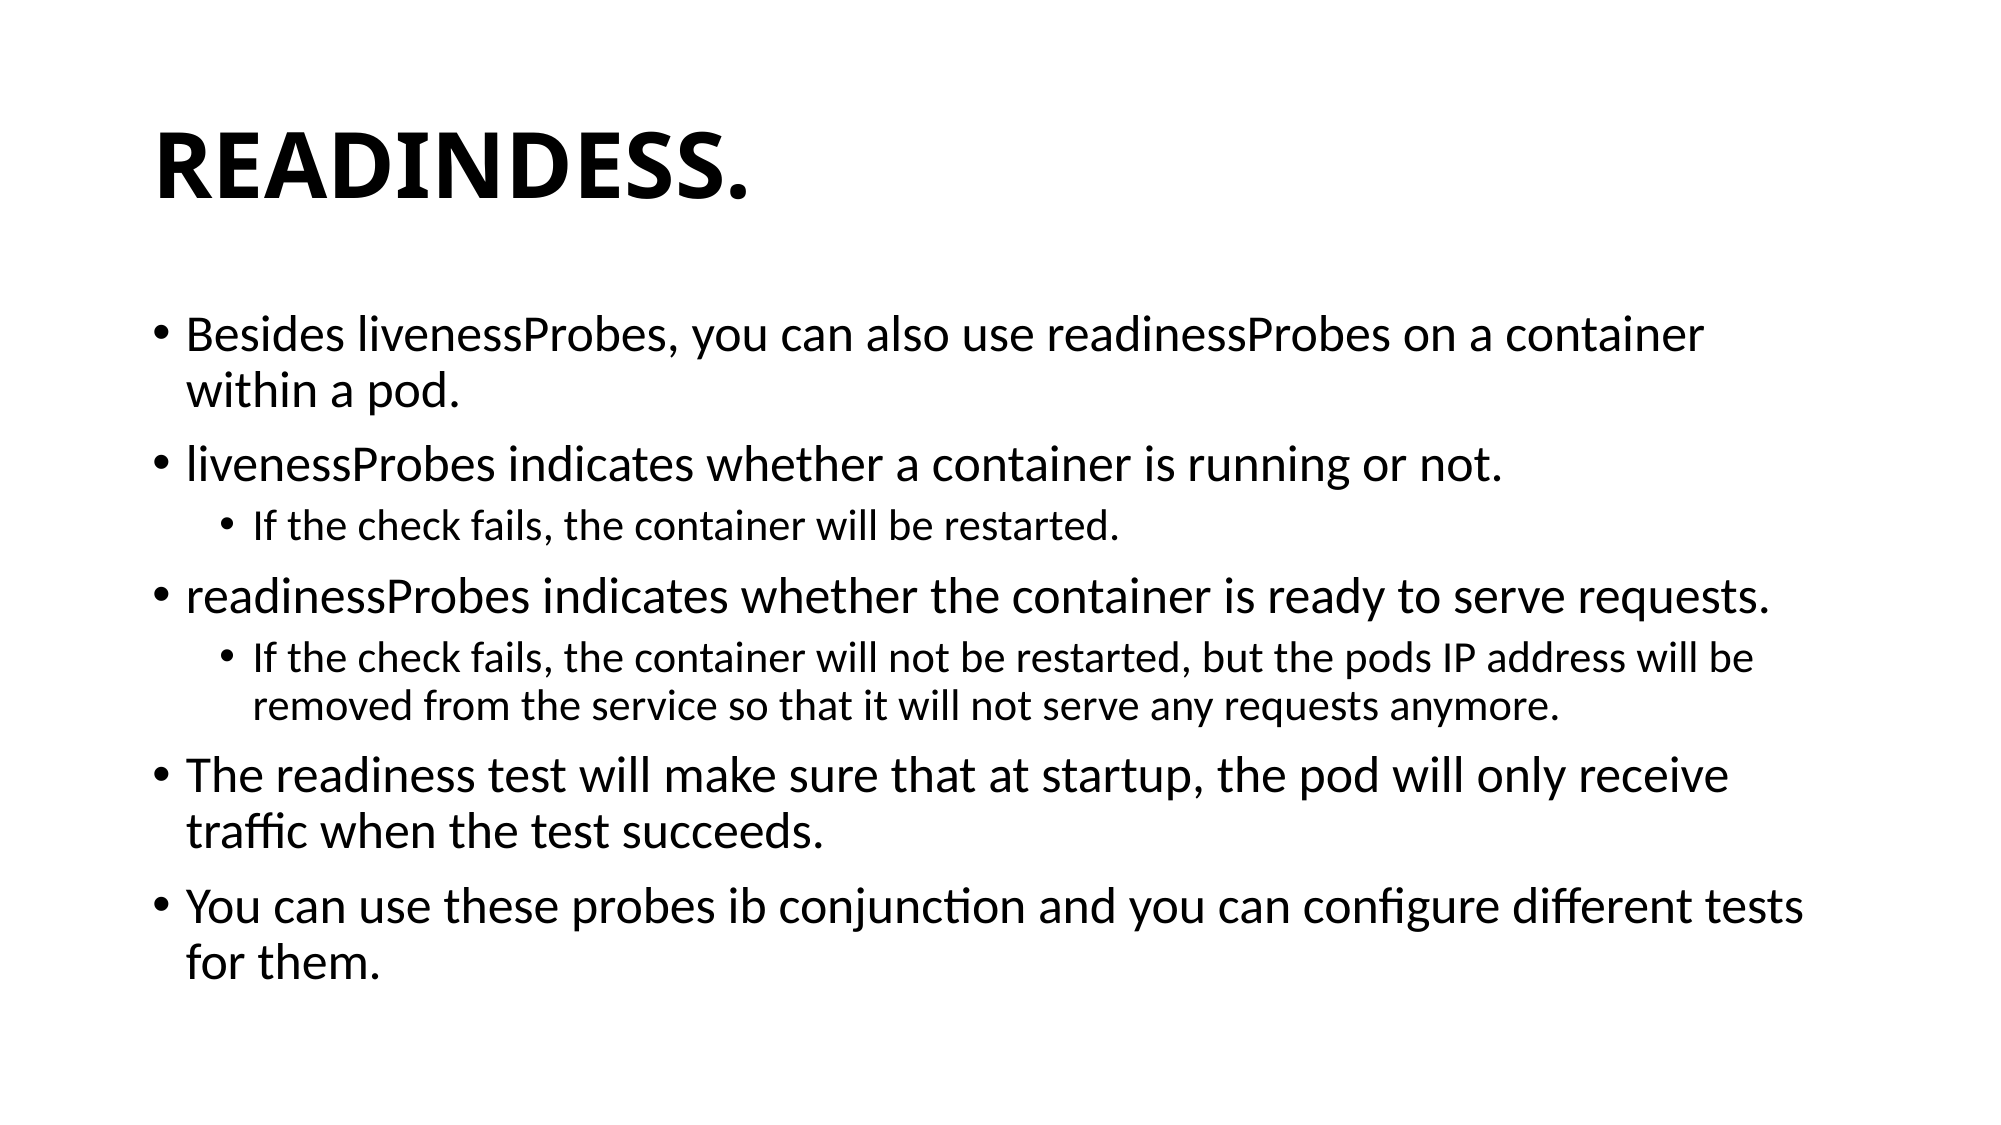

# READINDESS.
Besides livenessProbes, you can also use readinessProbes on a container within a pod.
livenessProbes indicates whether a container is running or not.
If the check fails, the container will be restarted.
readinessProbes indicates whether the container is ready to serve requests.
If the check fails, the container will not be restarted, but the pods IP address will be removed from the service so that it will not serve any requests anymore.
The readiness test will make sure that at startup, the pod will only receive traffic when the test succeeds.
You can use these probes ib conjunction and you can configure different tests for them.